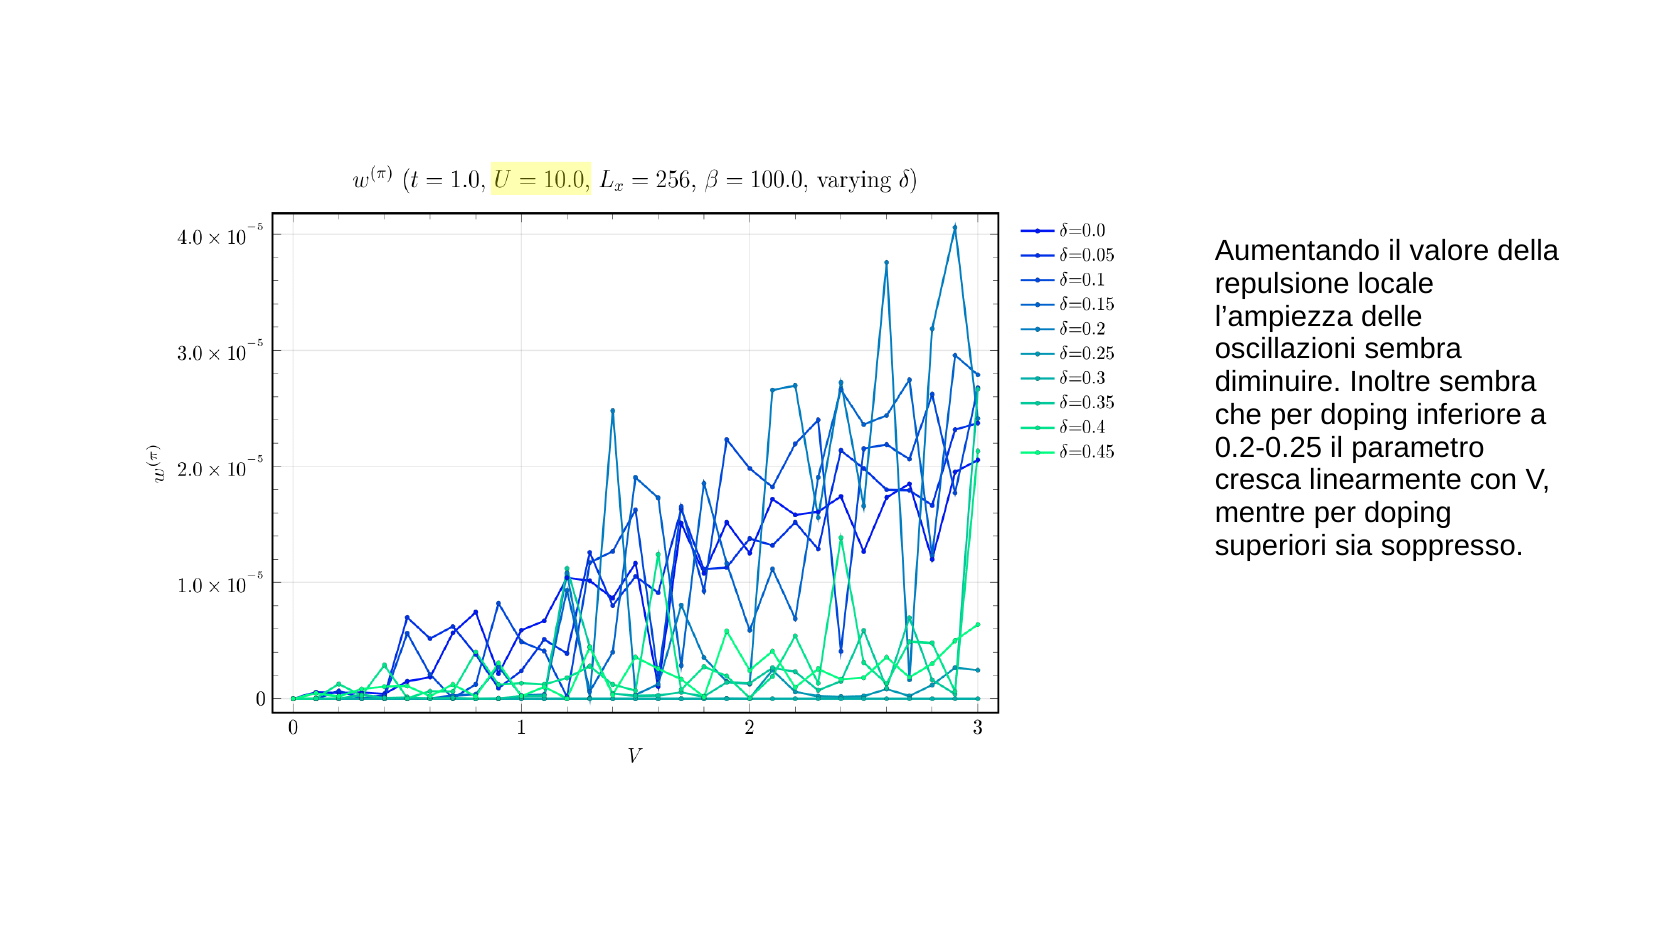

Aumentando il valore della repulsione locale l’ampiezza delle oscillazioni sembra diminuire. Inoltre sembra che per doping inferiore a 0.2-0.25 il parametro cresca linearmente con V, mentre per doping superiori sia soppresso.